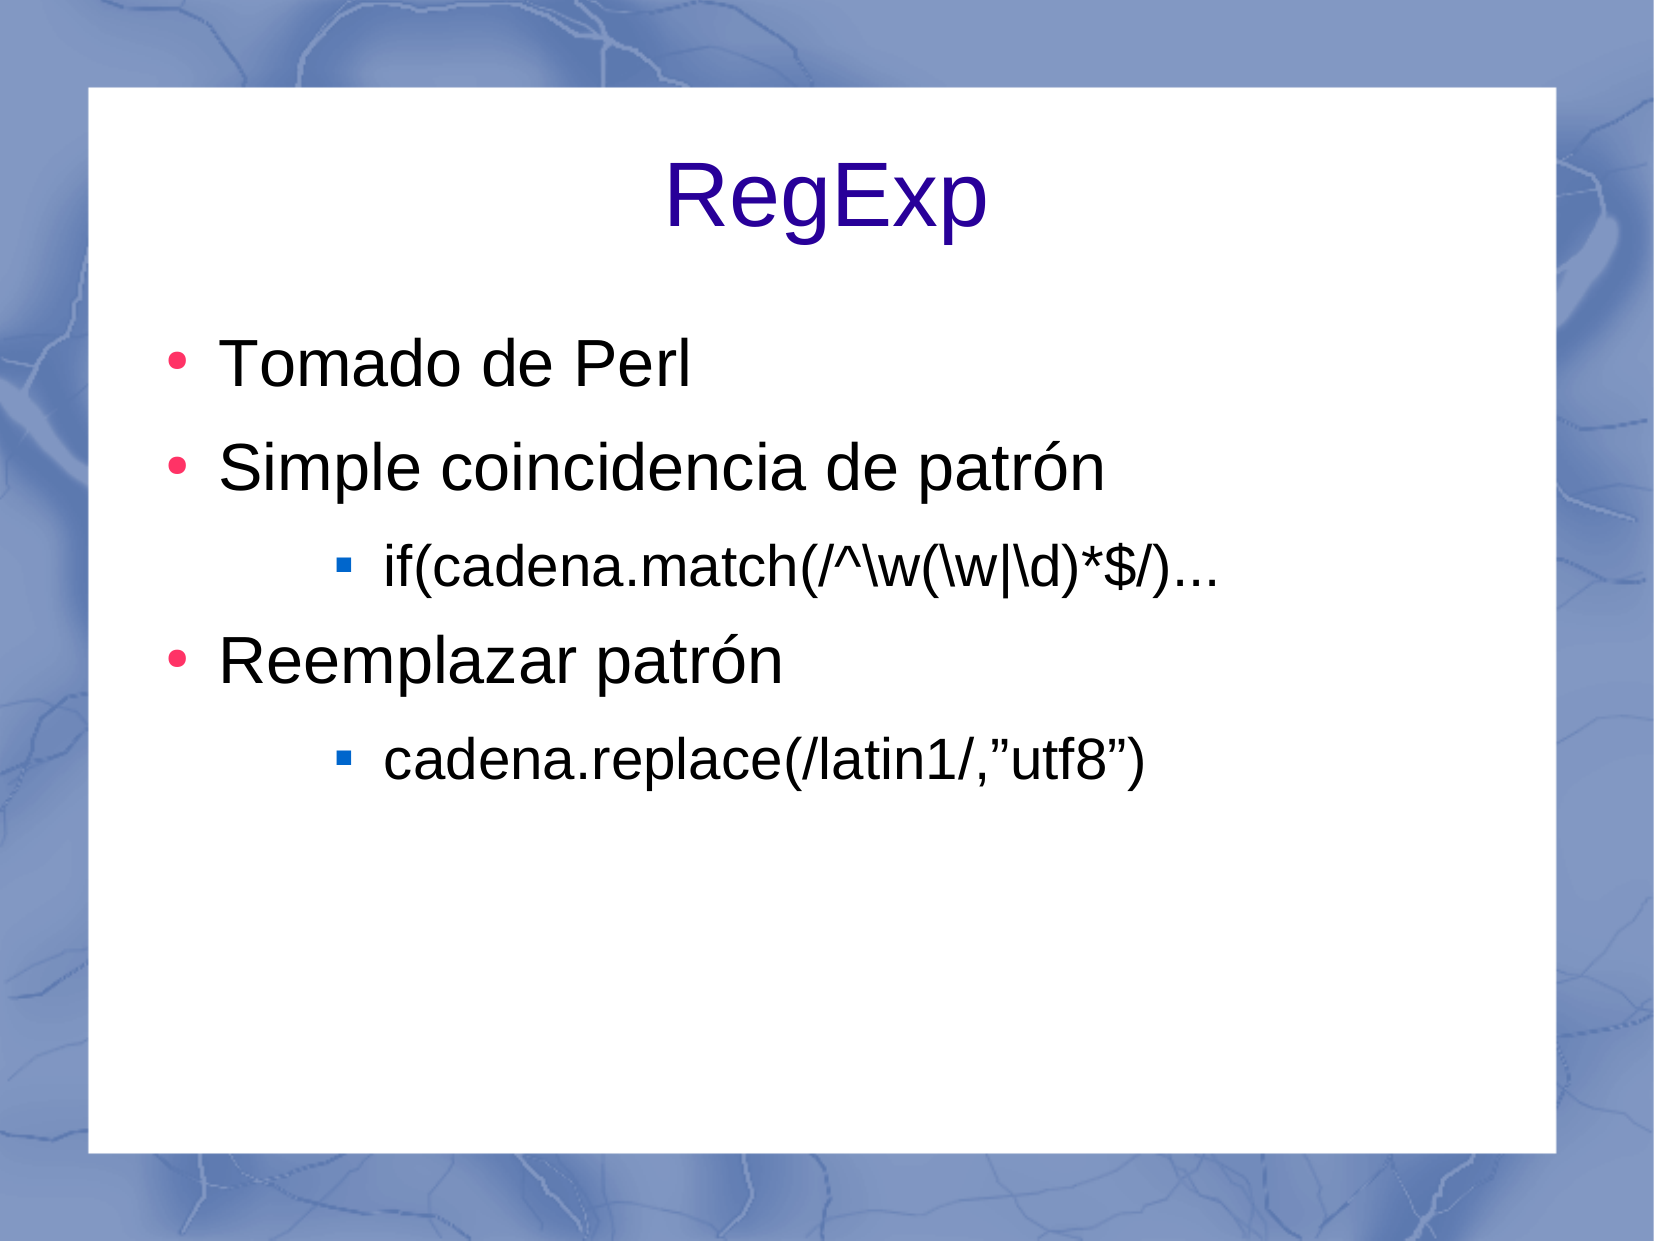

# RegExp
Tomado de Perl
Simple coincidencia de patrón
if(cadena.match(/^\w(\w|\d)*$/)...
Reemplazar patrón
cadena.replace(/latin1/,”utf8”)